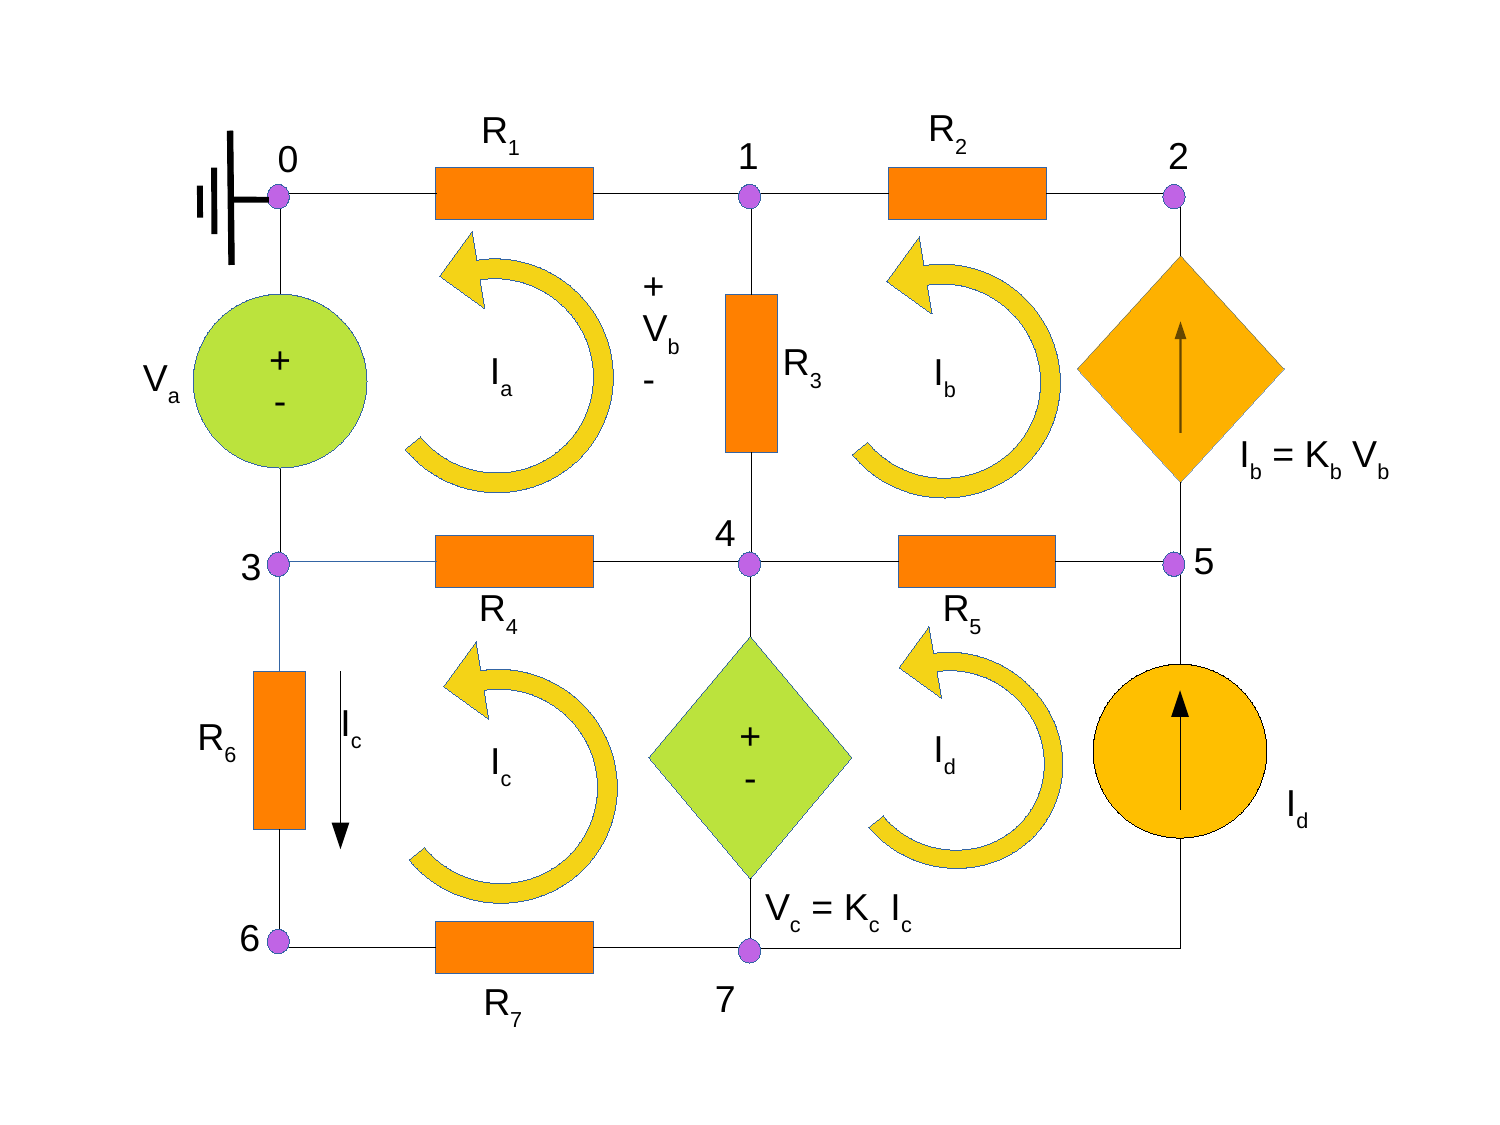

R2
R1
1
2
0
+
Vb
-
+
-
R3
Ia
Ib
Va
Ib = Kb Vb
4
5
3
R4
R5
+
-
Ic
R6
Id
Ic
Id
Vc = Kc Ic
6
7
R7
bla
1